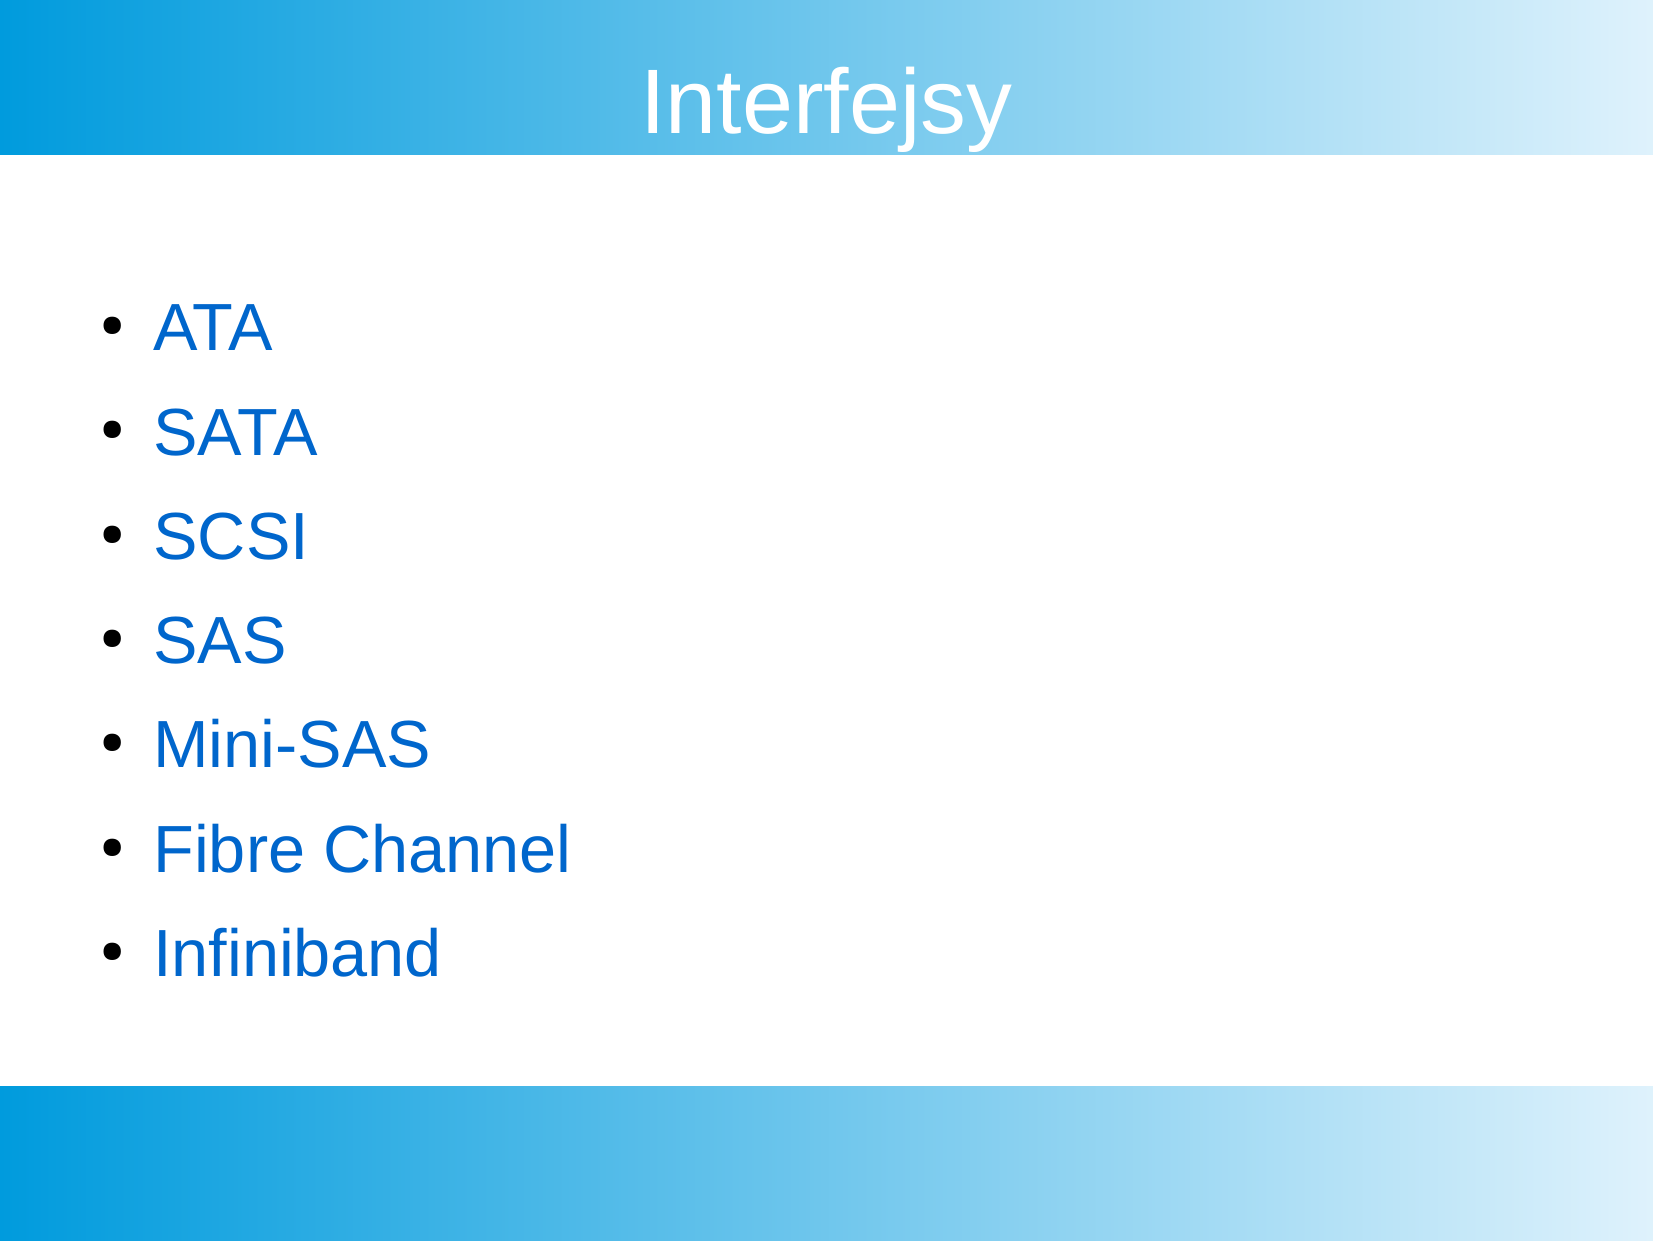

# Interfejsy
ATA
SATA
SCSI
SAS
Mini-SAS
Fibre Channel
Infiniband